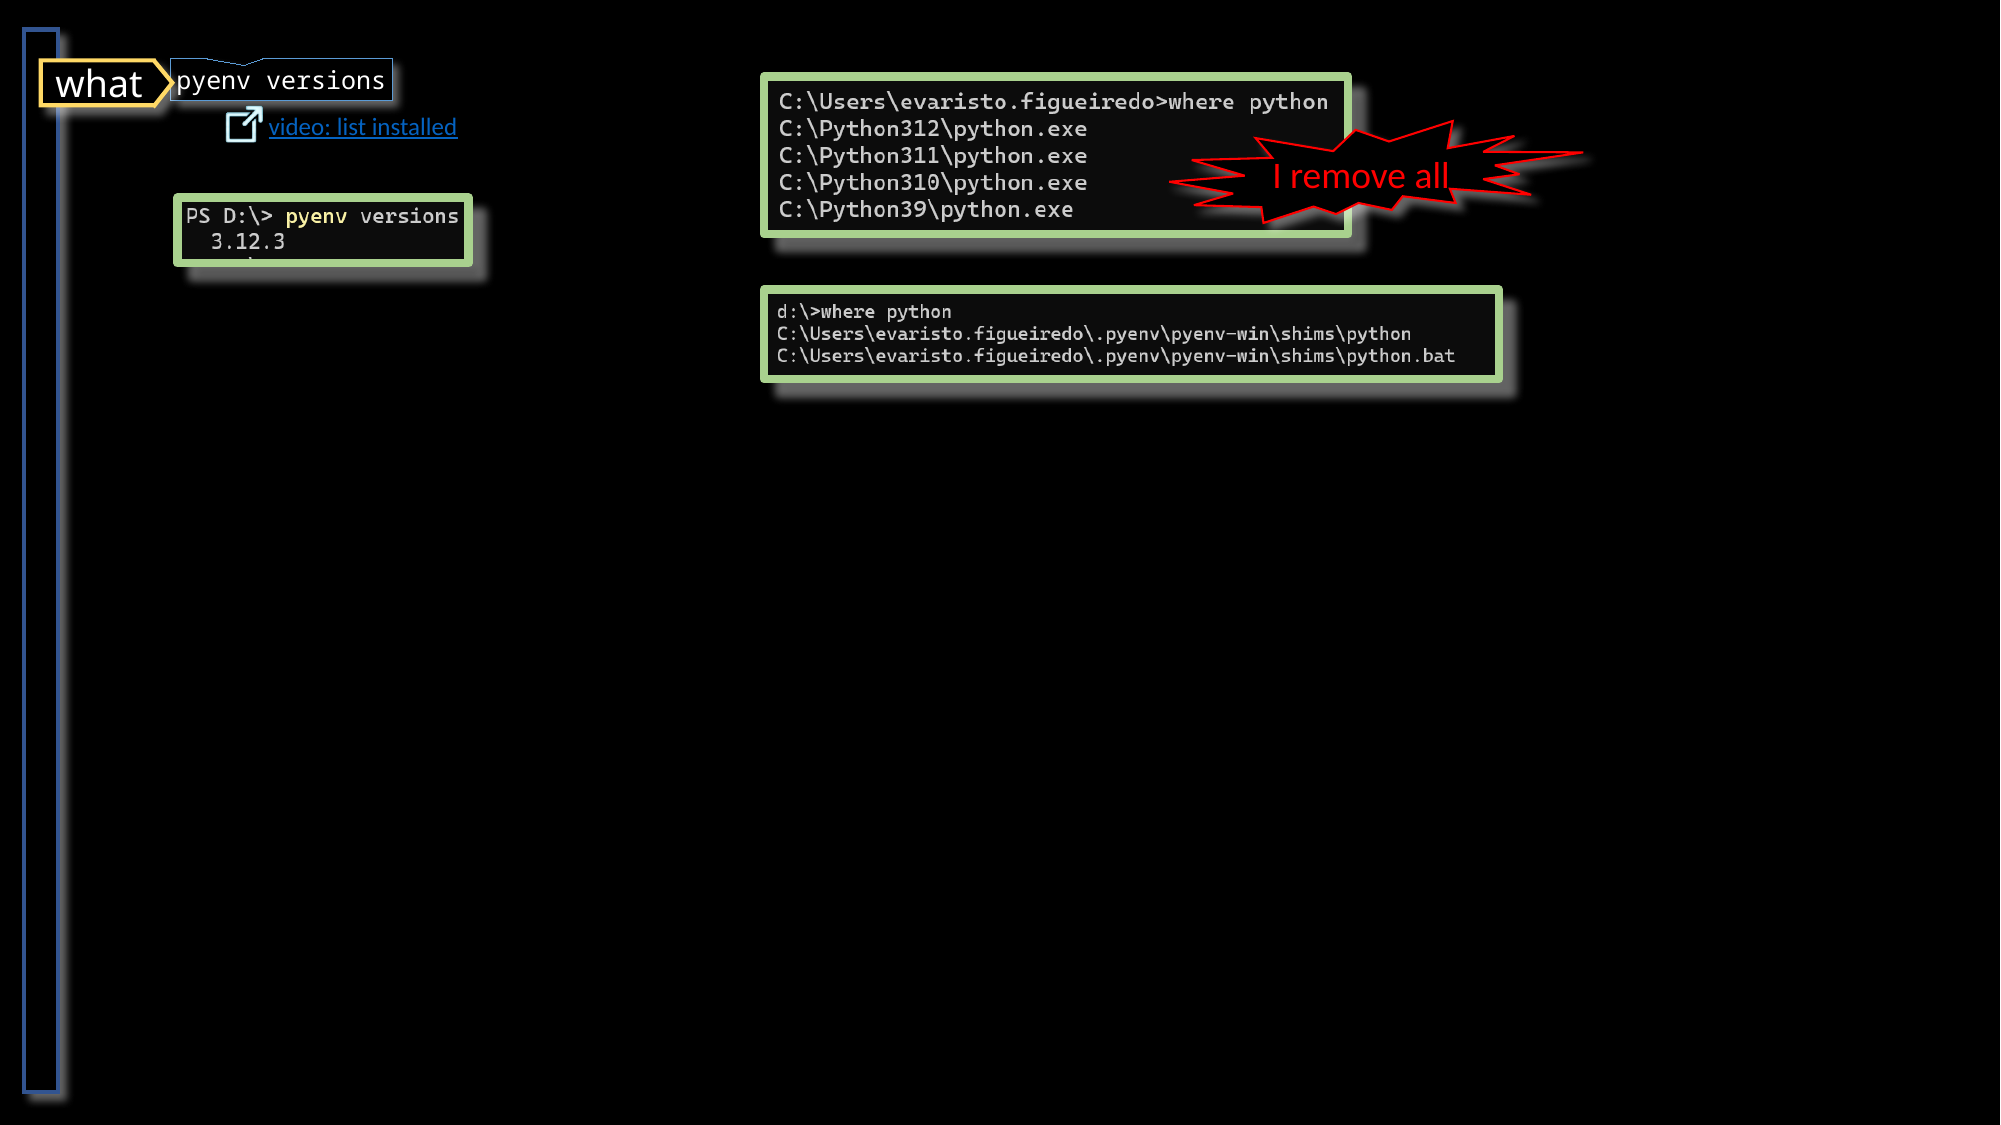

# 6. installed
pyenv versions
what
video: list installed
I remove all